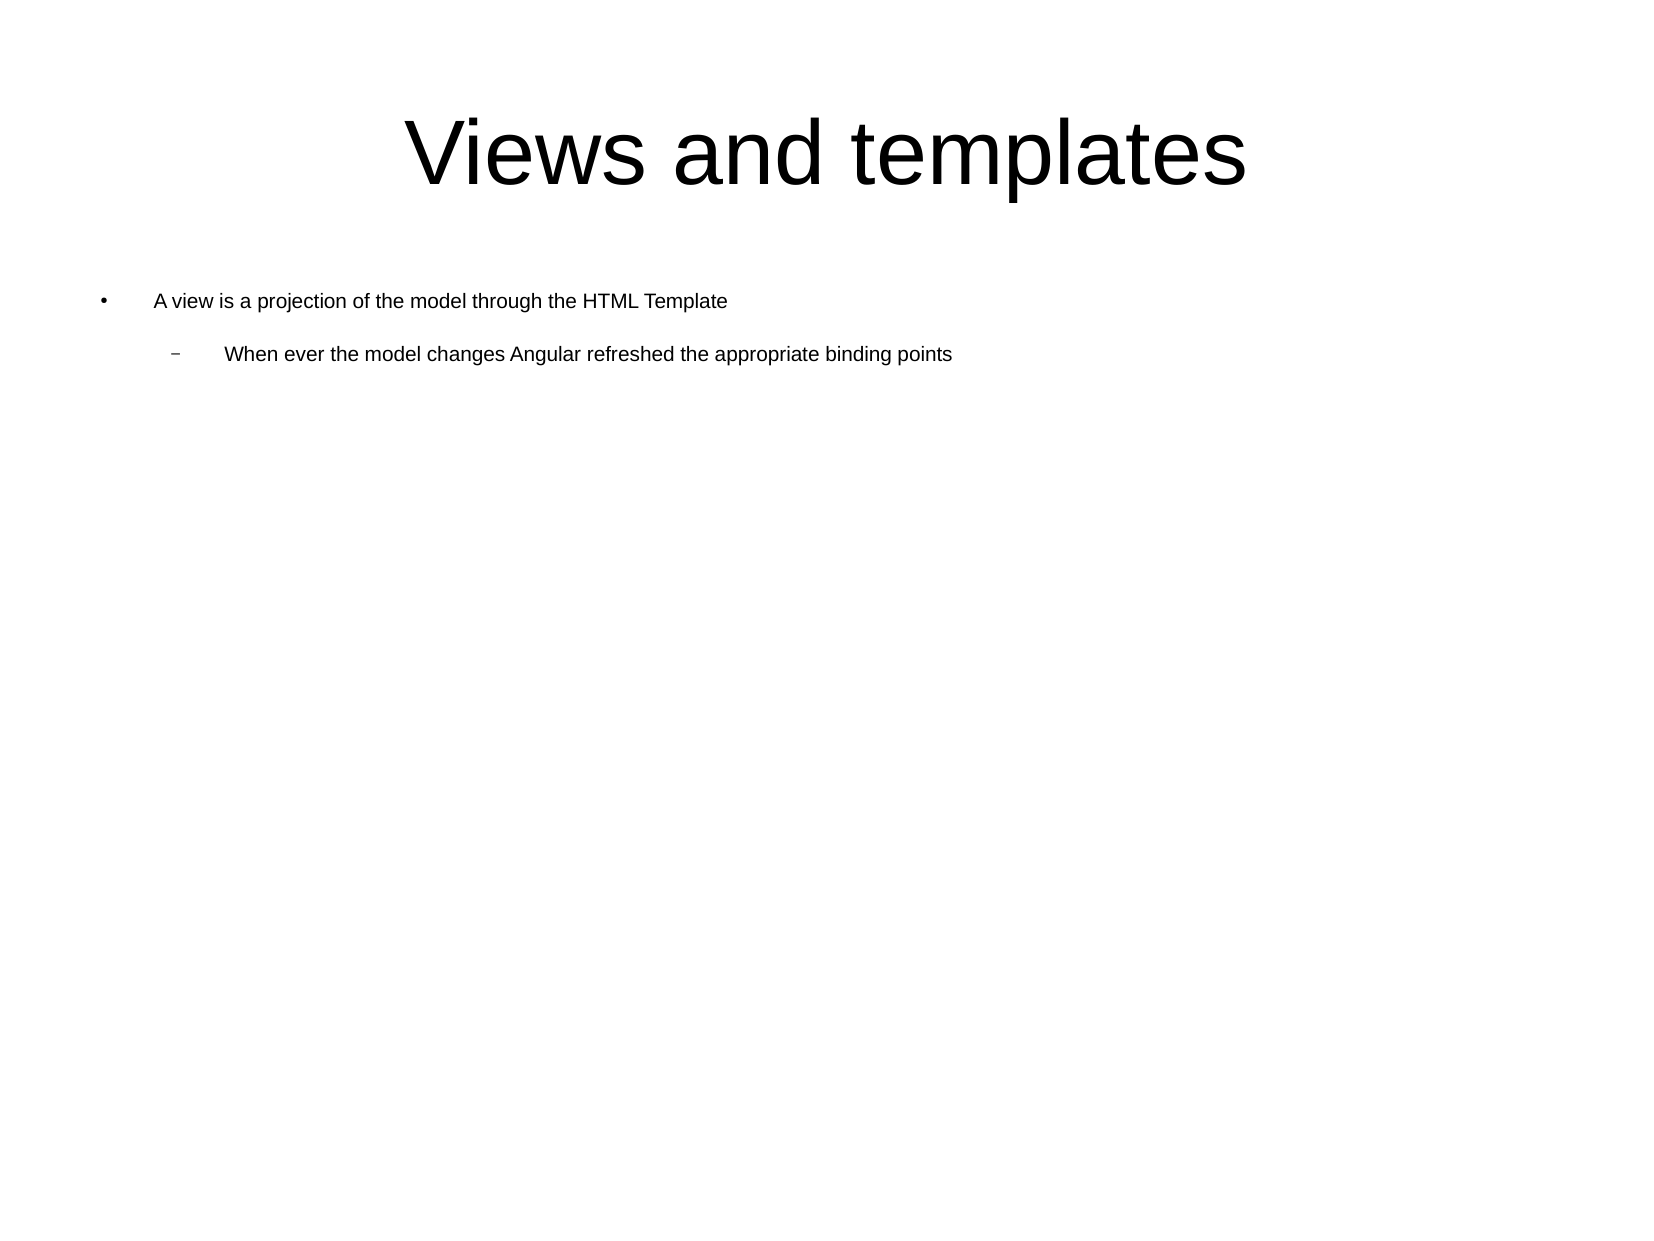

# Views and templates
A view is a projection of the model through the HTML Template
When ever the model changes Angular refreshed the appropriate binding points